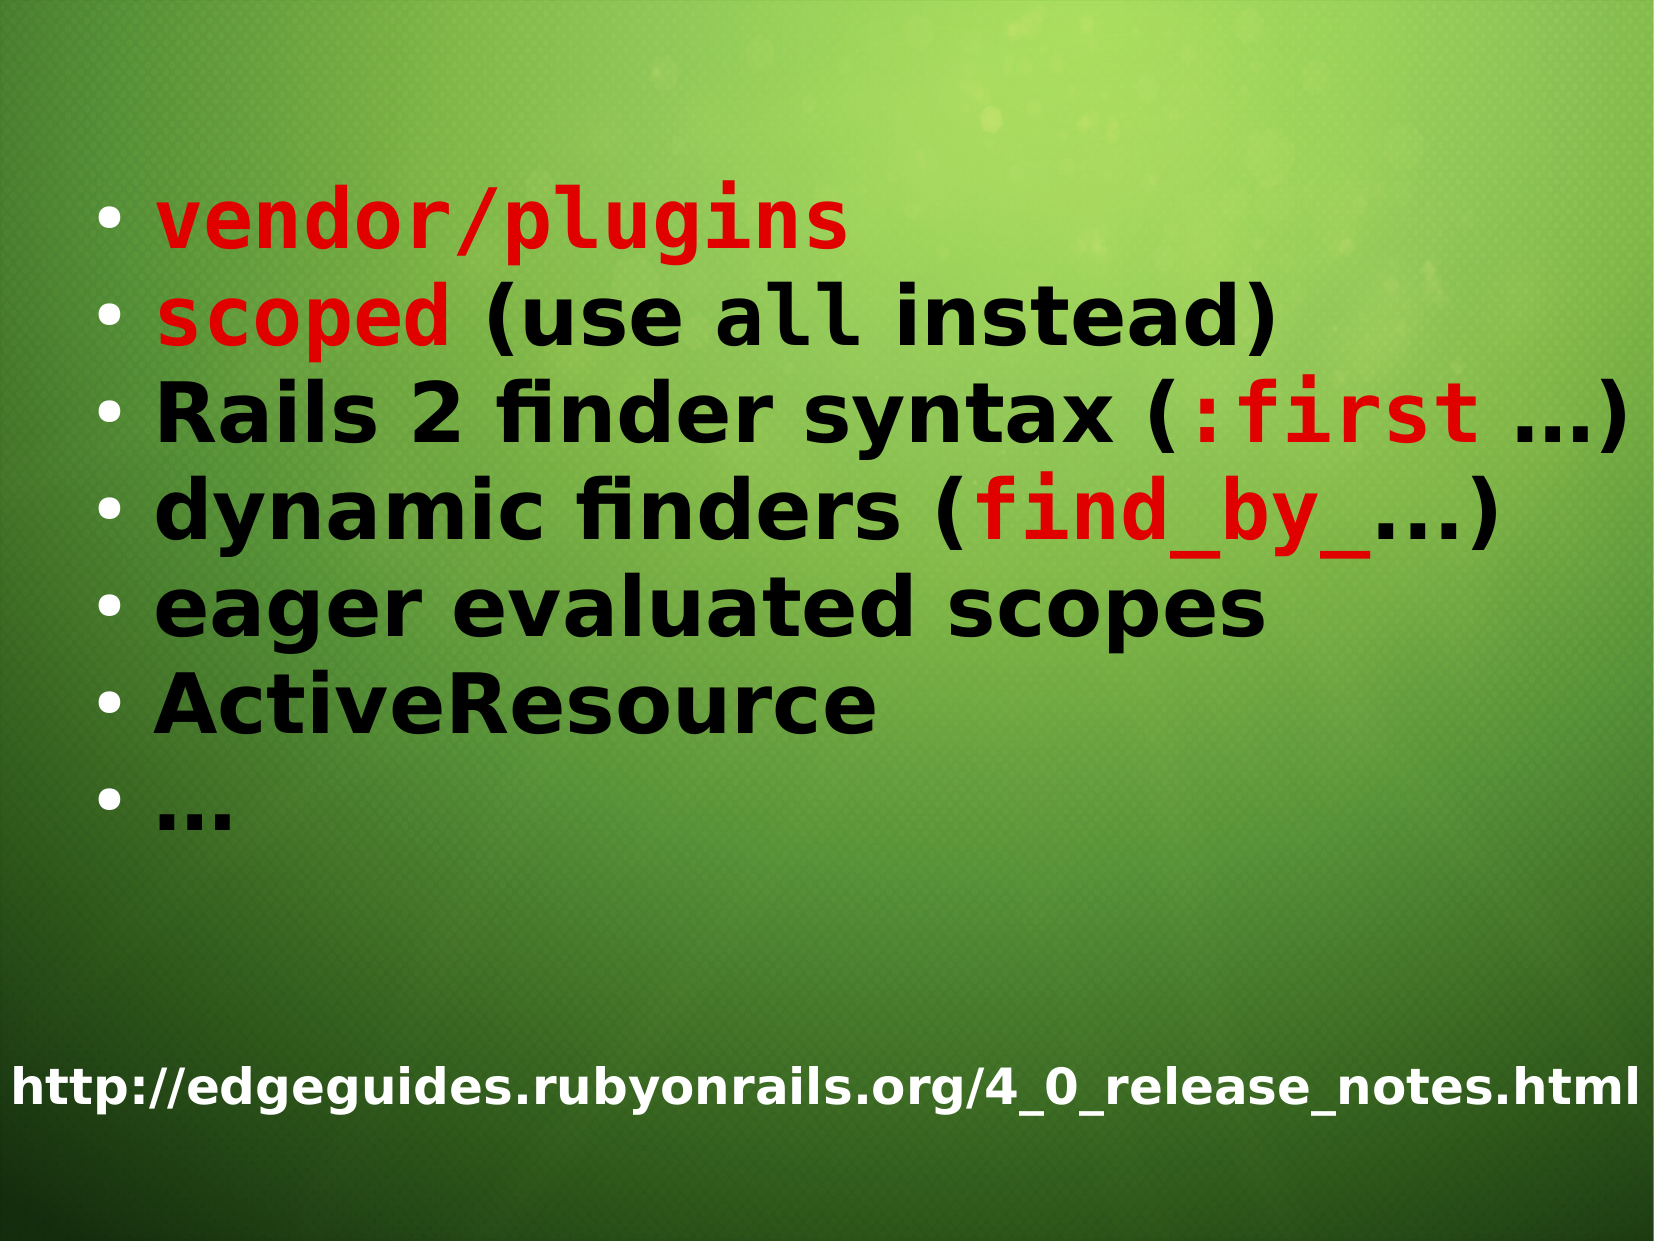

# vendor/plugins
 scoped (use all instead)
 Rails 2 finder syntax (:first …)
 dynamic finders (find_by_...)
 eager evaluated scopes
 ActiveResource
 …
http://edgeguides.rubyonrails.org/4_0_release_notes.html